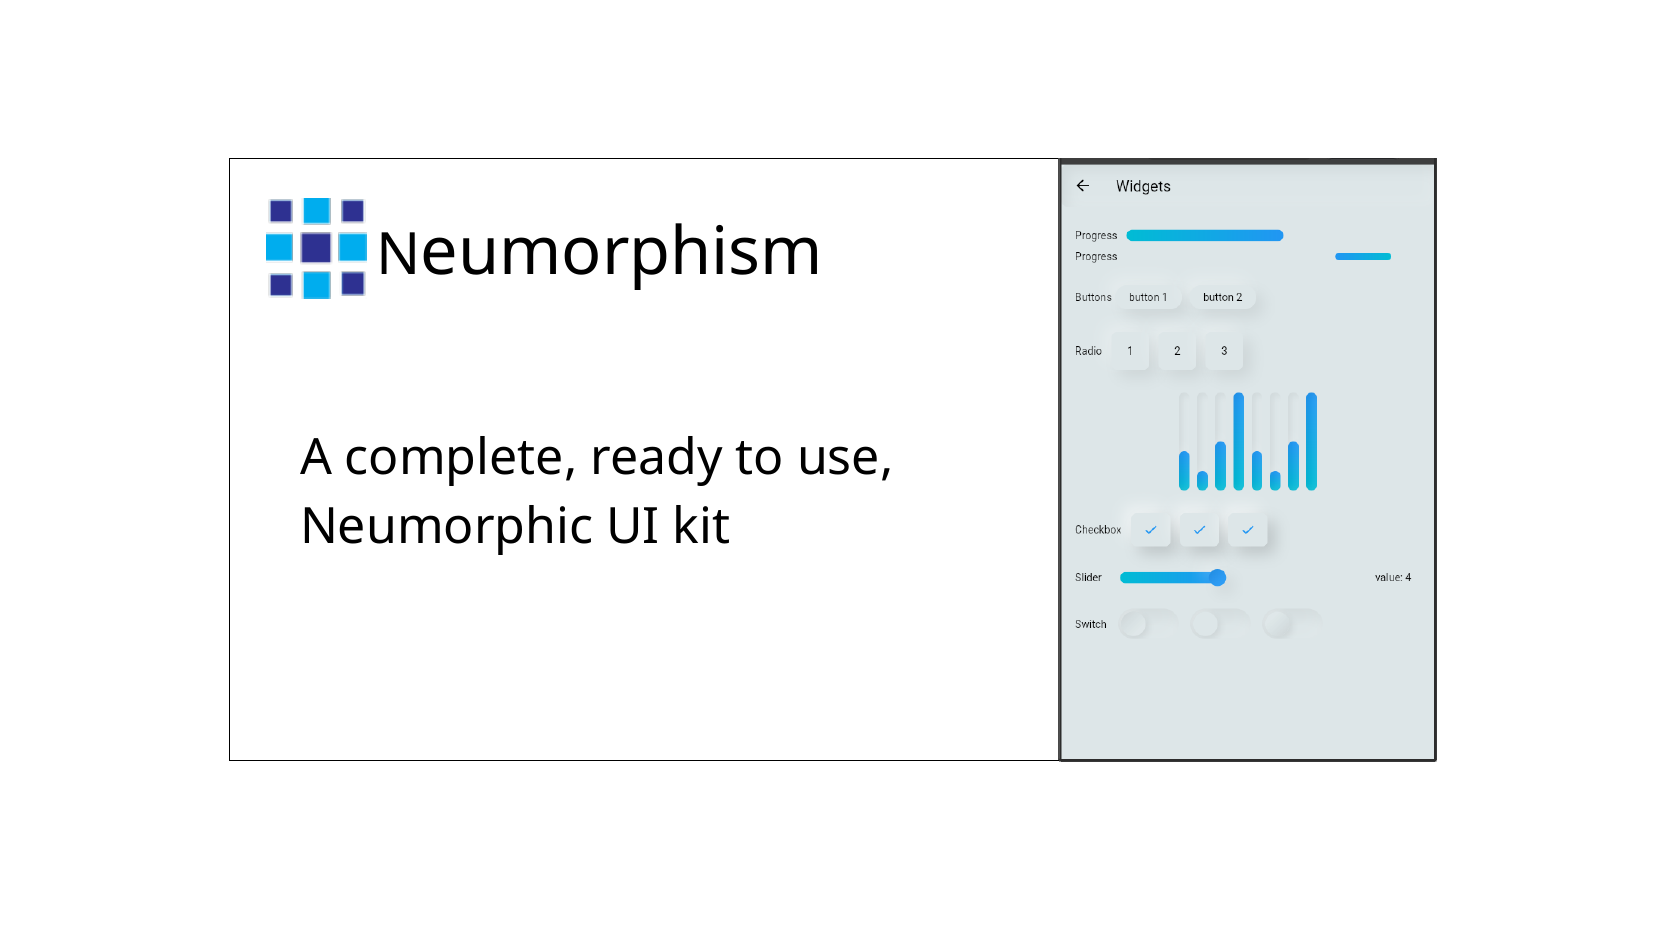

# Neumorphism
A complete, ready to use, Neumorphic UI kit